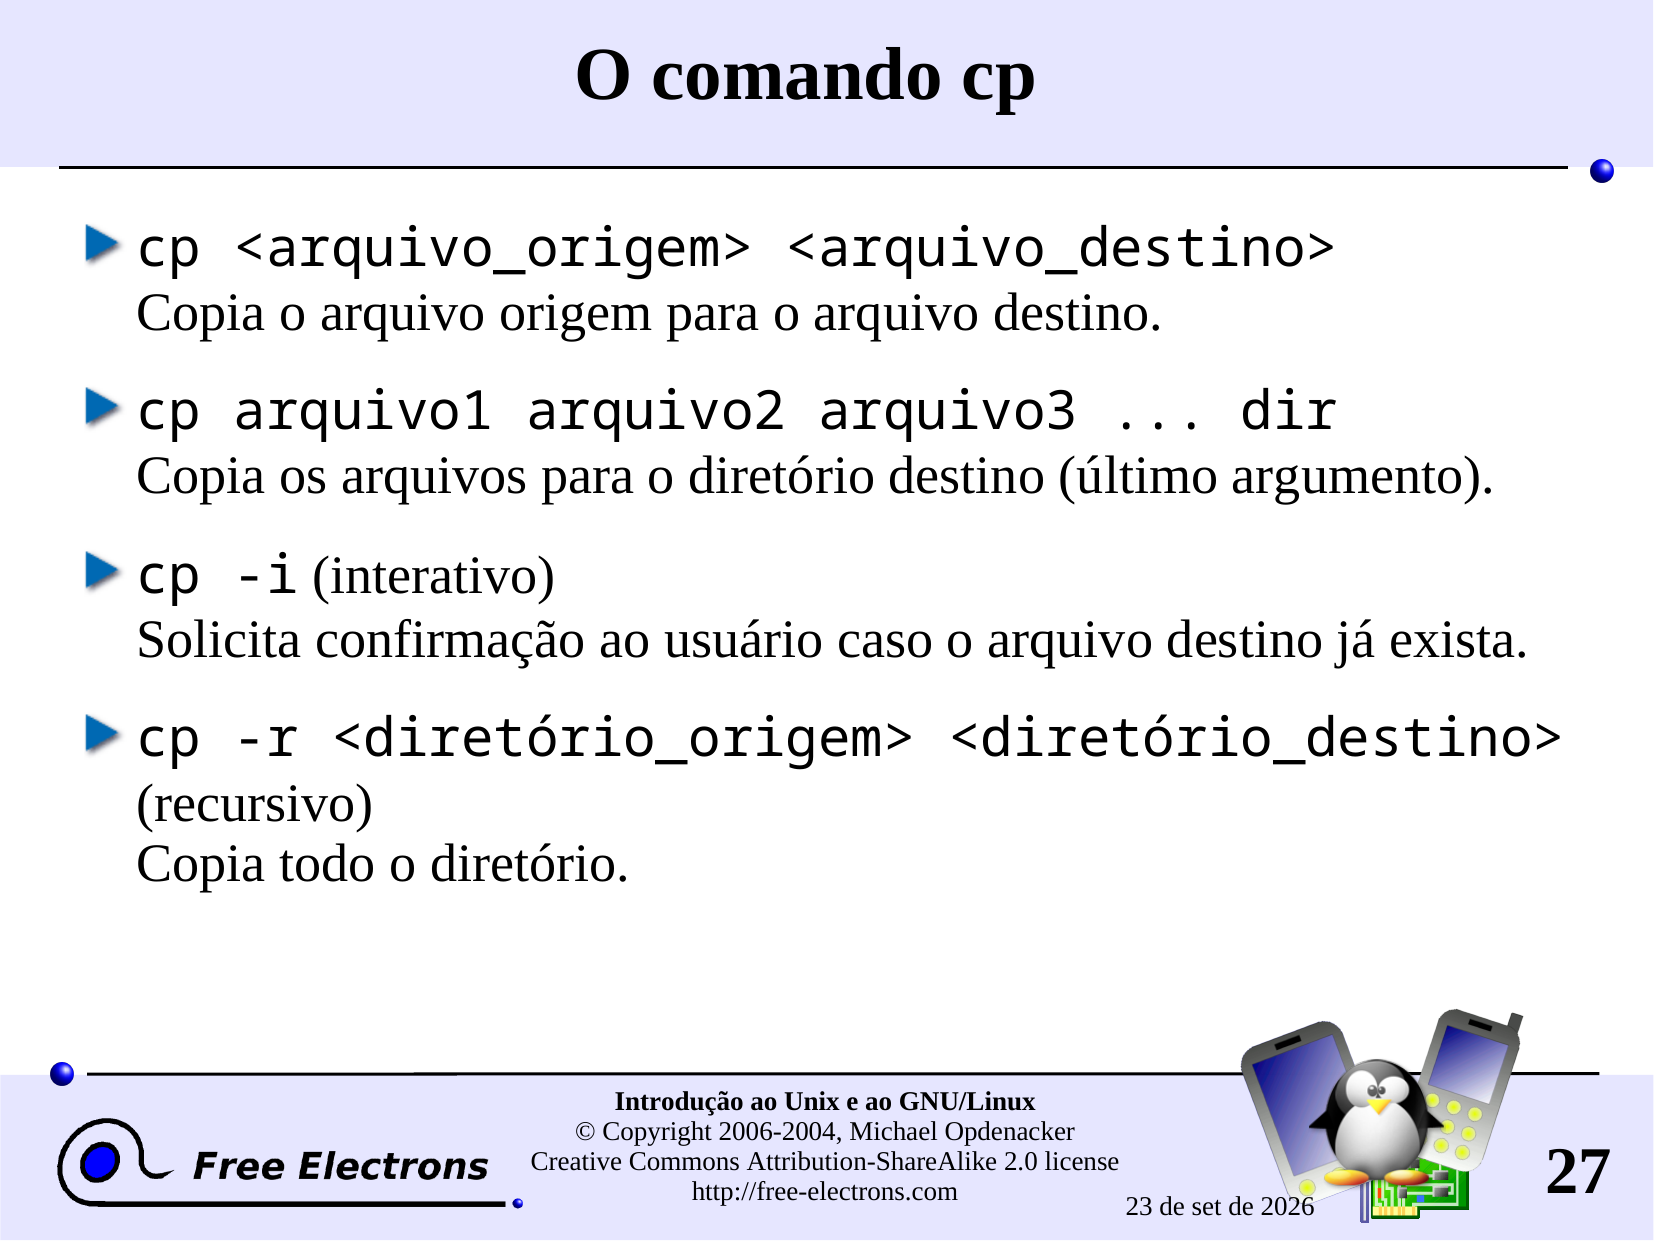

# O comando cp
cp <arquivo_origem> <arquivo_destino>
Copia o arquivo origem para o arquivo destino.
cp arquivo1 arquivo2 arquivo3 ... dir
Copia os arquivos para o diretório destino (último argumento).
cp -i (interativo)
Solicita confirmação ao usuário caso o arquivo destino já exista.
cp -r <diretório_origem> <diretório_destino> (recursivo)
Copia todo o diretório.